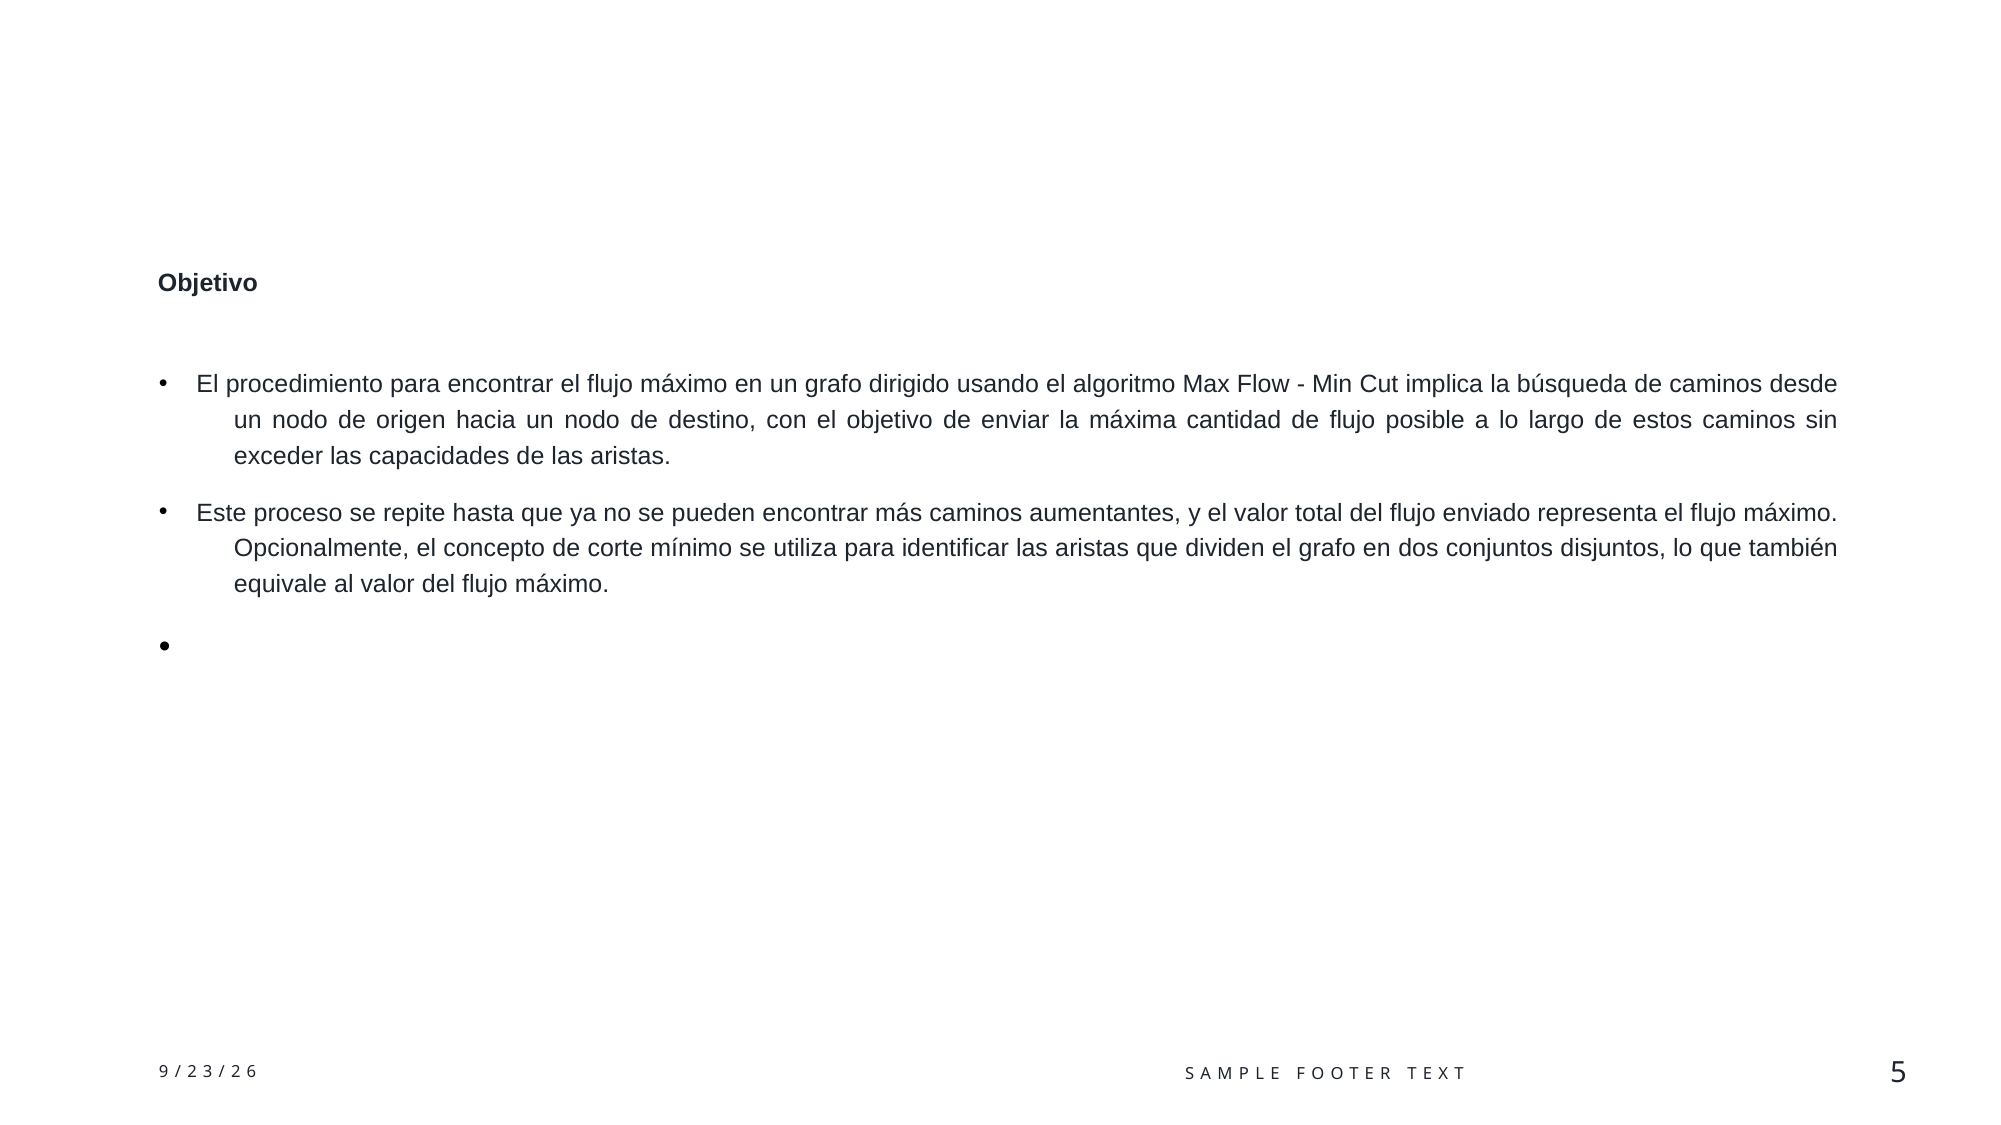

# Objetivo
El procedimiento para encontrar el flujo máximo en un grafo dirigido usando el algoritmo Max Flow - Min Cut implica la búsqueda de caminos desde un nodo de origen hacia un nodo de destino, con el objetivo de enviar la máxima cantidad de flujo posible a lo largo de estos caminos sin exceder las capacidades de las aristas.
Este proceso se repite hasta que ya no se pueden encontrar más caminos aumentantes, y el valor total del flujo enviado representa el flujo máximo. Opcionalmente, el concepto de corte mínimo se utiliza para identificar las aristas que dividen el grafo en dos conjuntos disjuntos, lo que también equivale al valor del flujo máximo.
Sample Footer Text
5